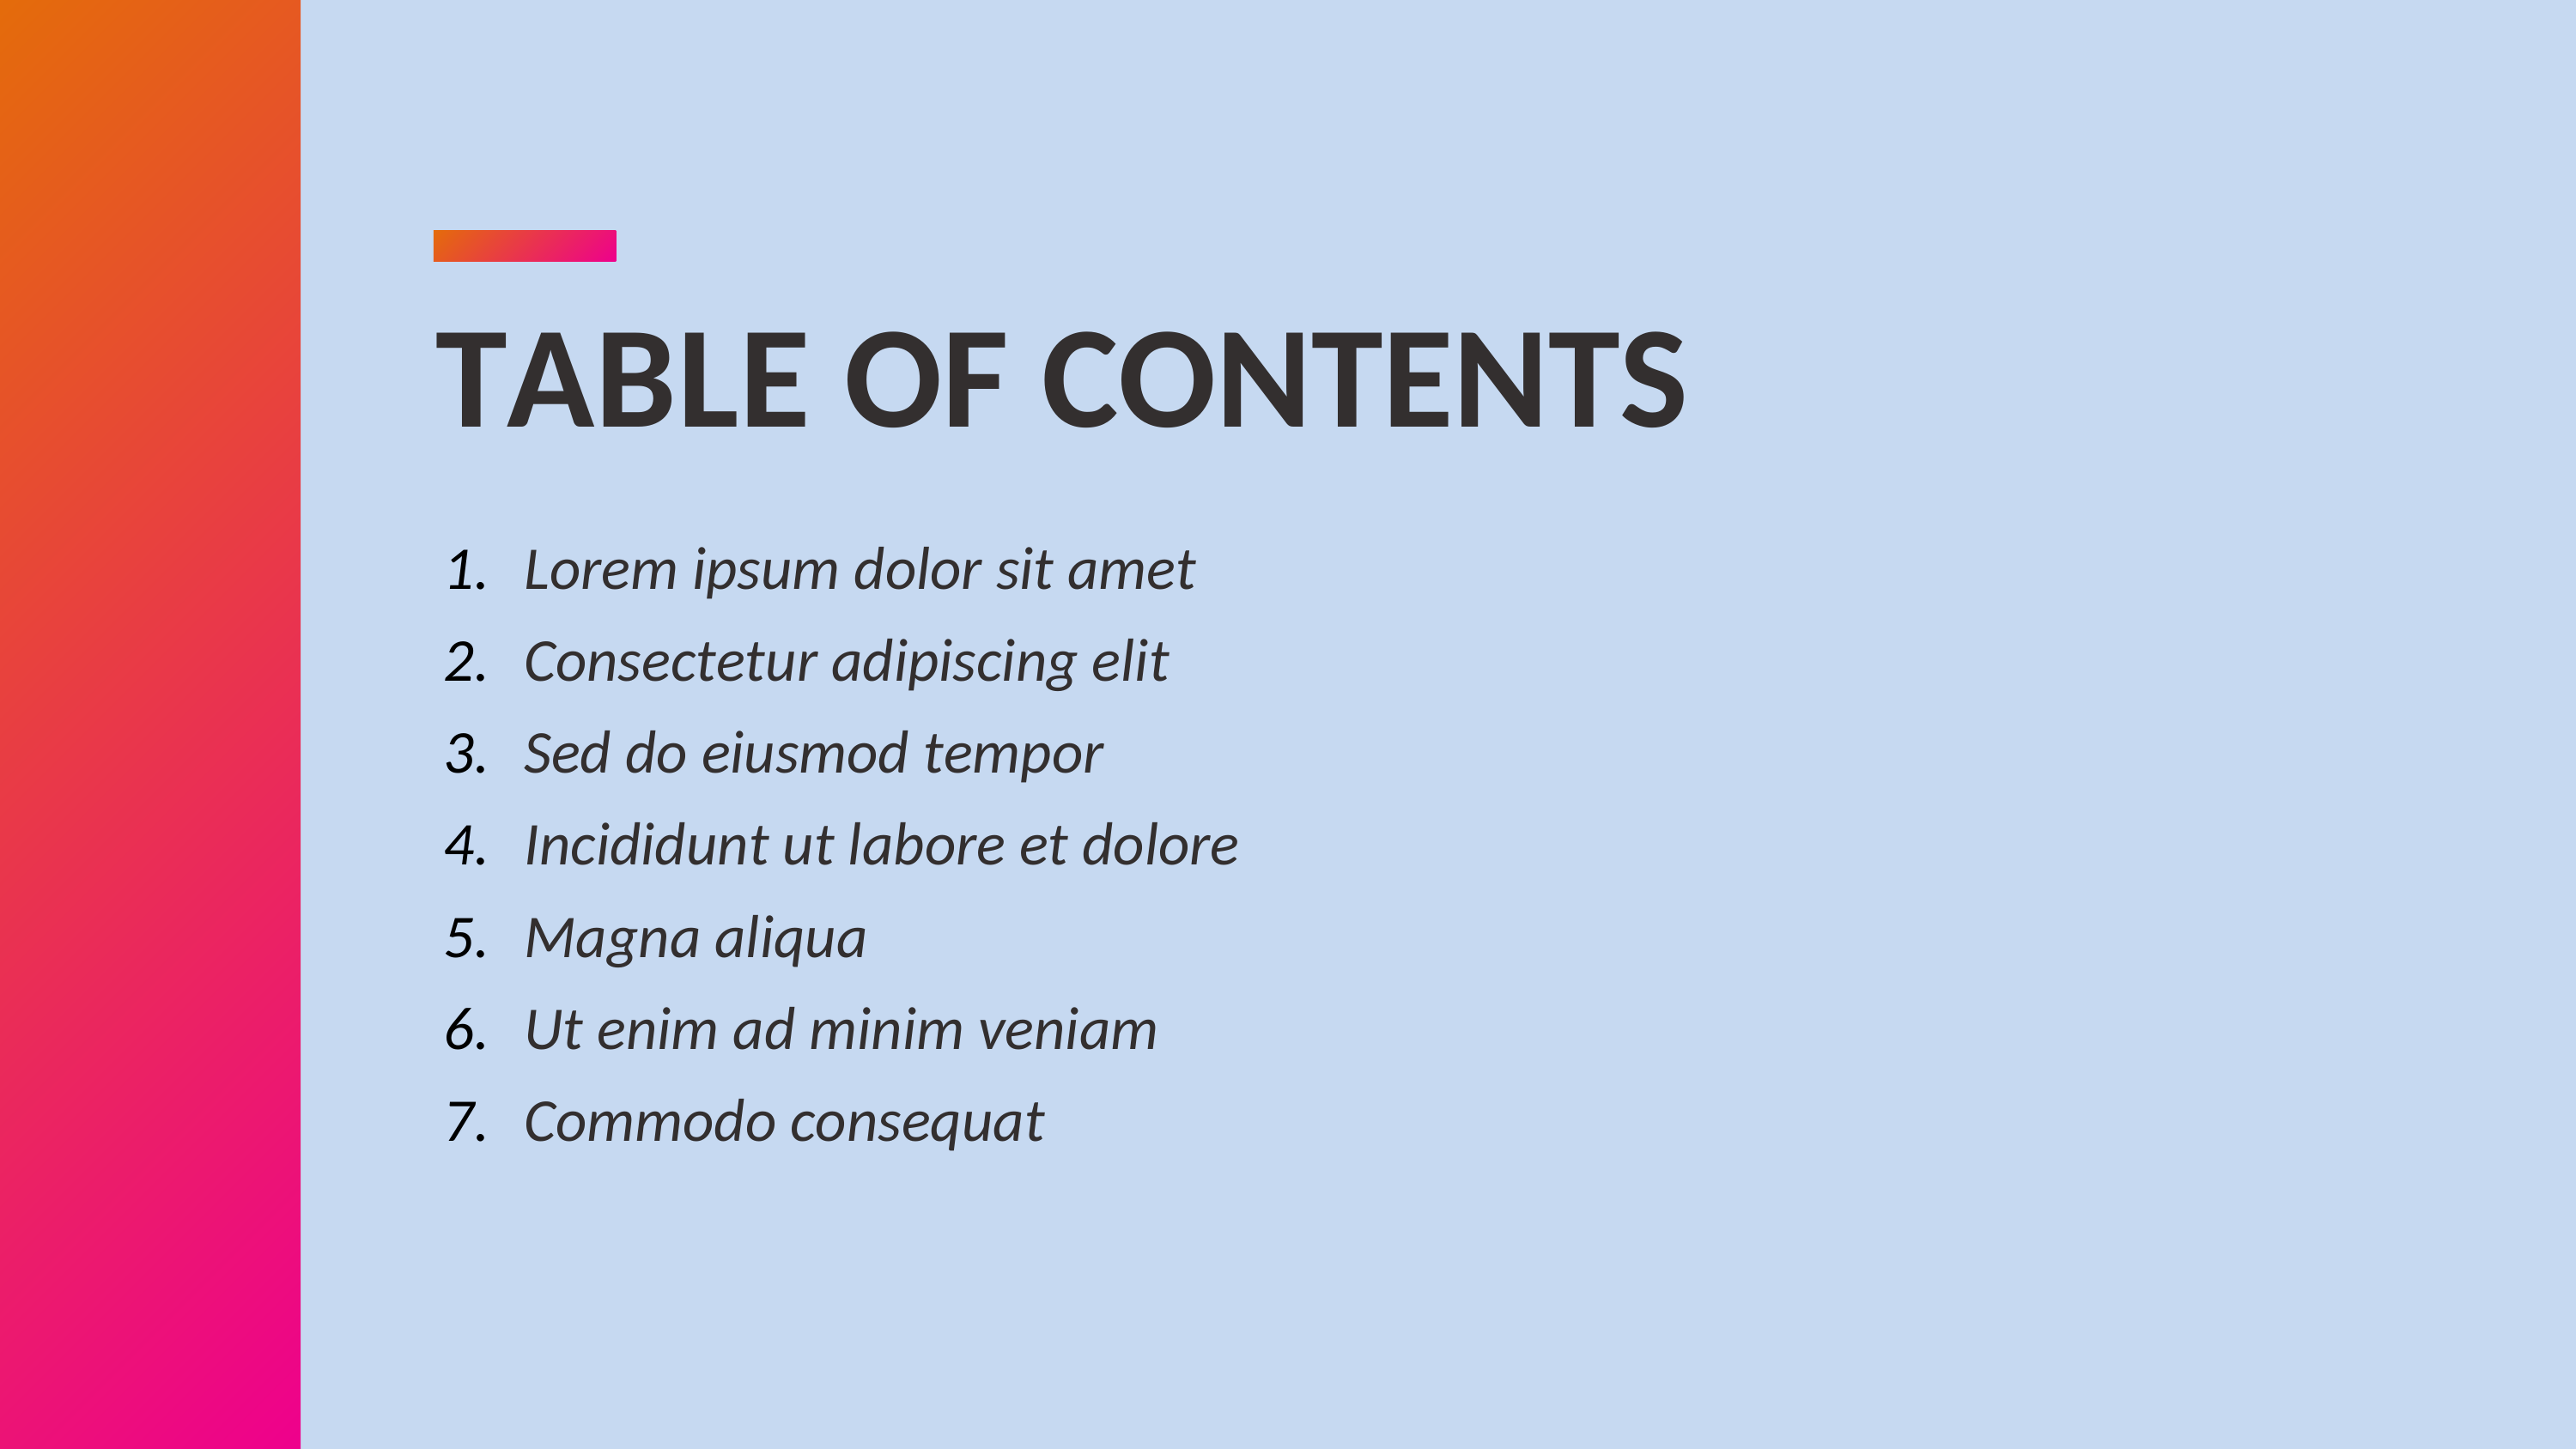

# TABLE OF CONTENTS
Lorem ipsum dolor sit amet
Consectetur adipiscing elit
Sed do eiusmod tempor
Incididunt ut labore et dolore
Magna aliqua
Ut enim ad minim veniam
Commodo consequat